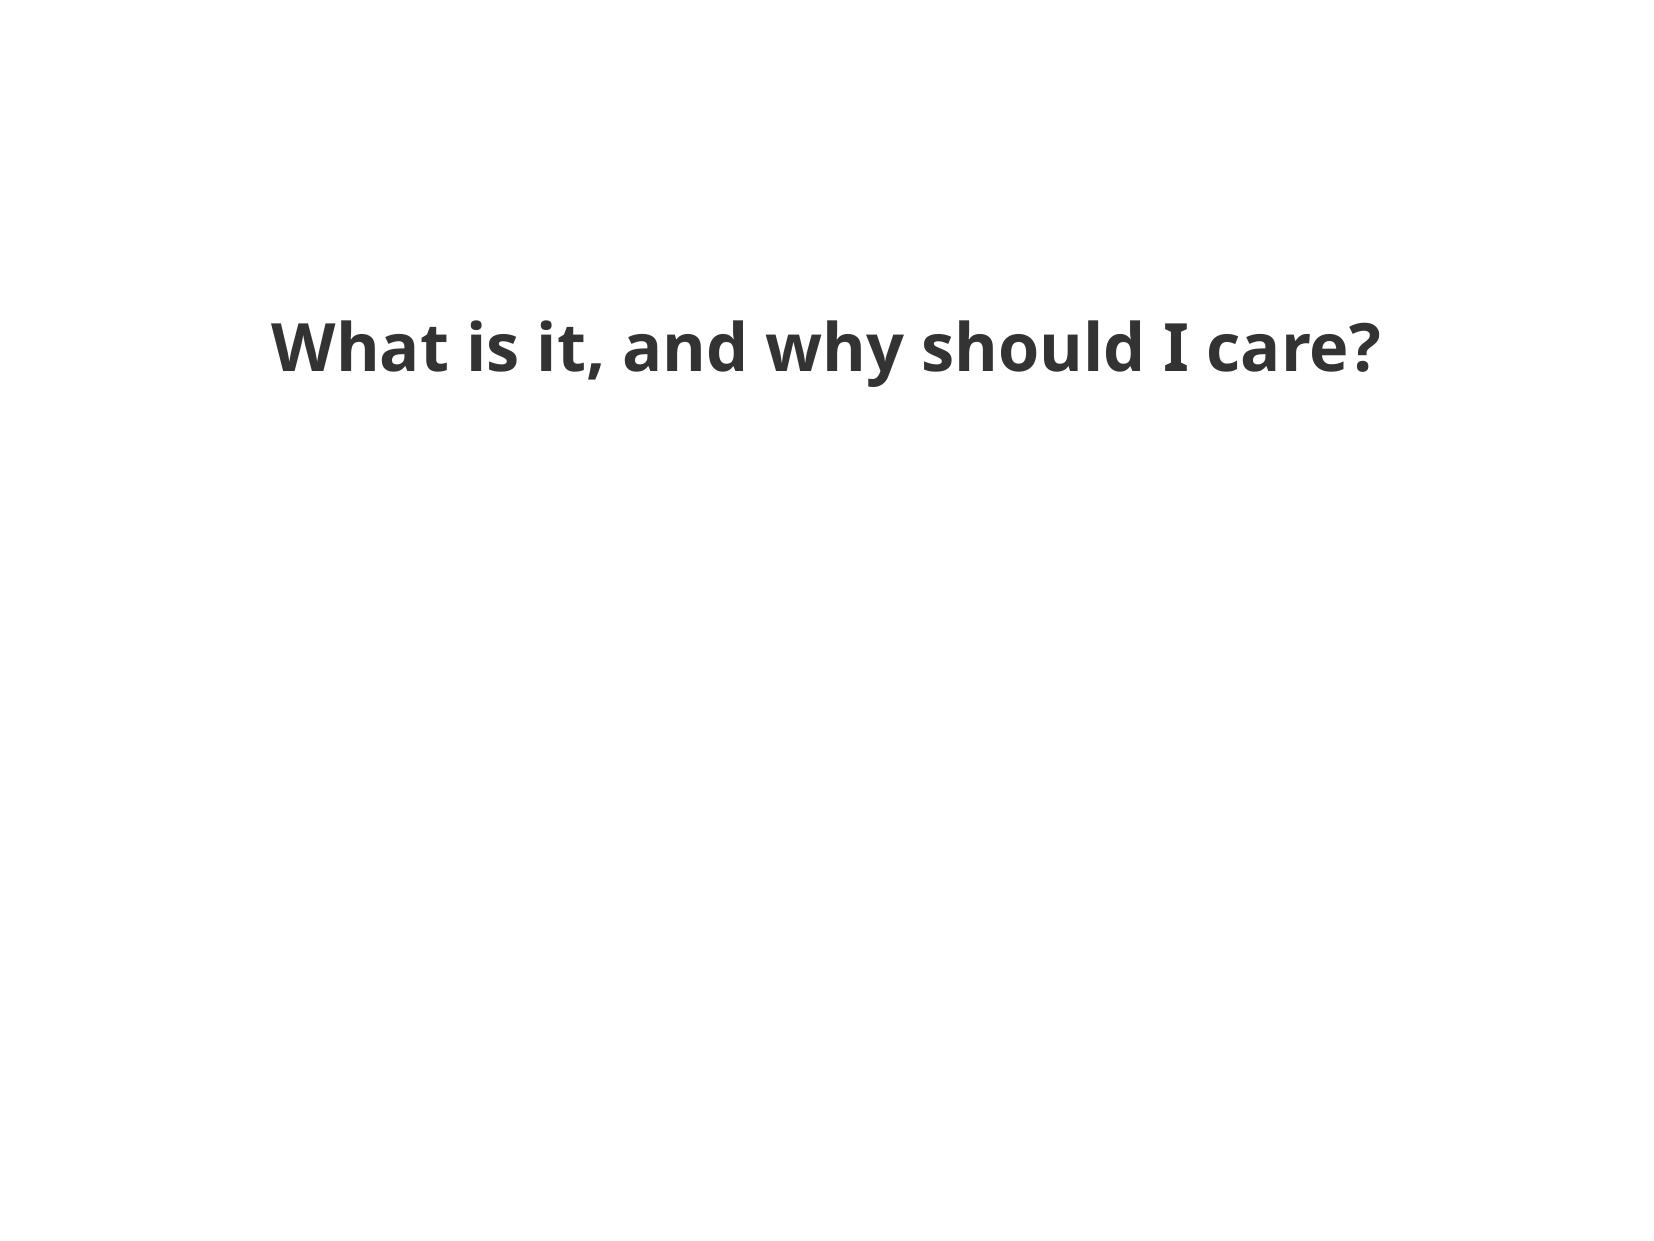

# What is it, and why should I care?